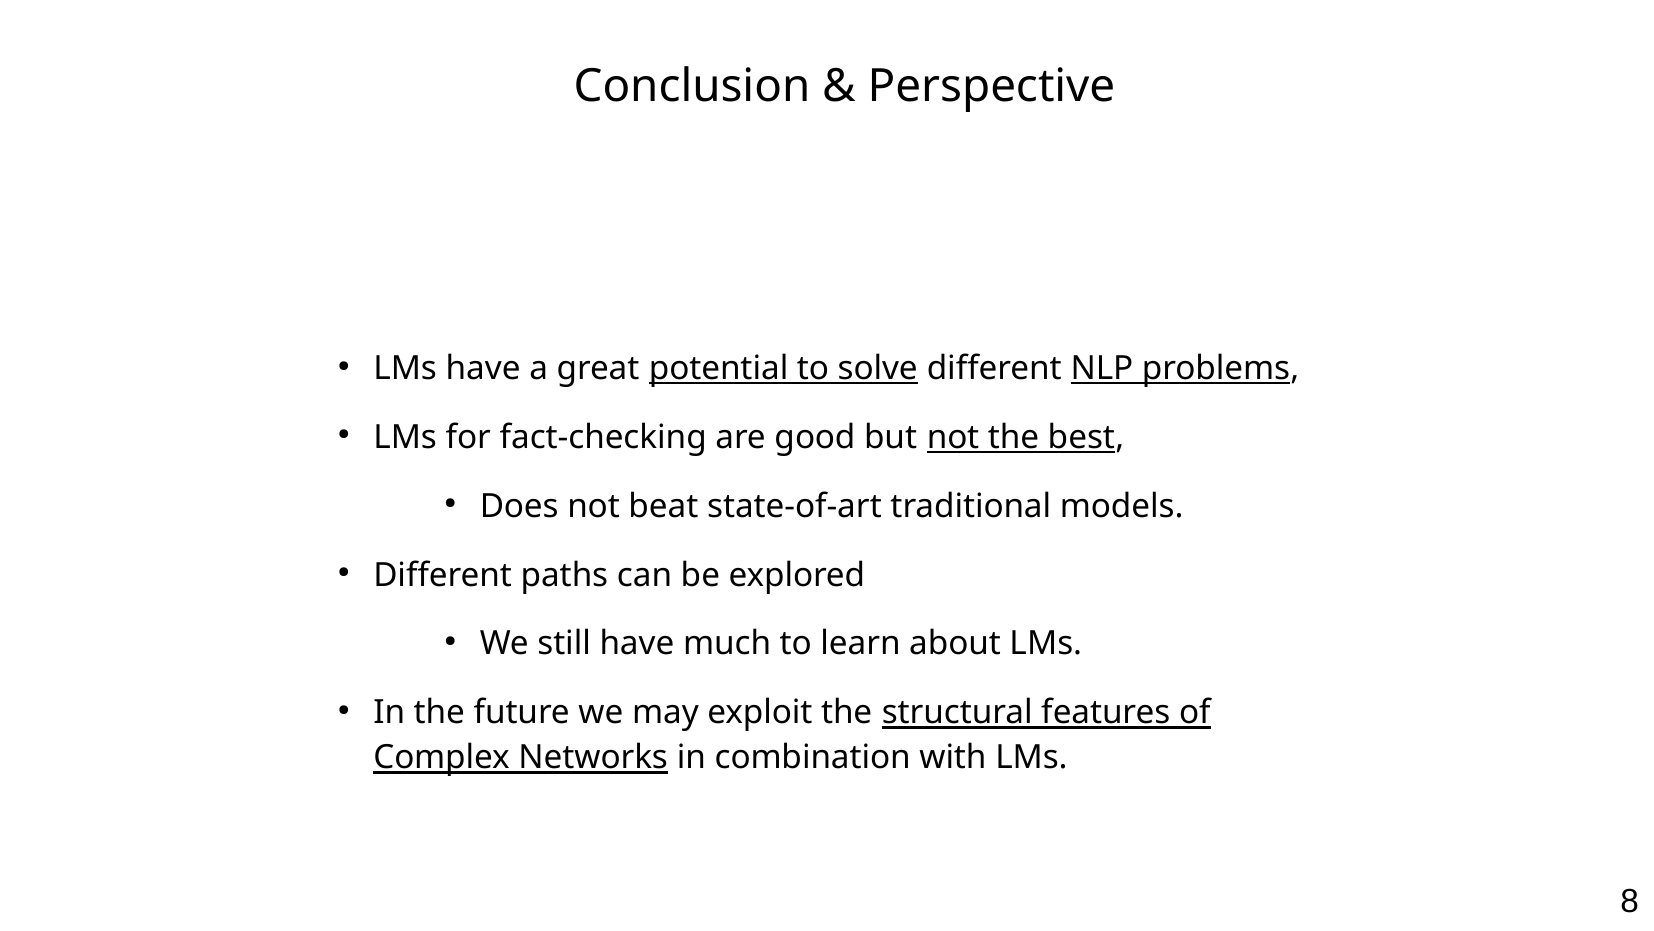

Conclusion & Perspective
LMs have a great potential to solve different NLP problems,
LMs for fact-checking are good but not the best,
Does not beat state-of-art traditional models.
Different paths can be explored
We still have much to learn about LMs.
In the future we may exploit the structural features of Complex Networks in combination with LMs.